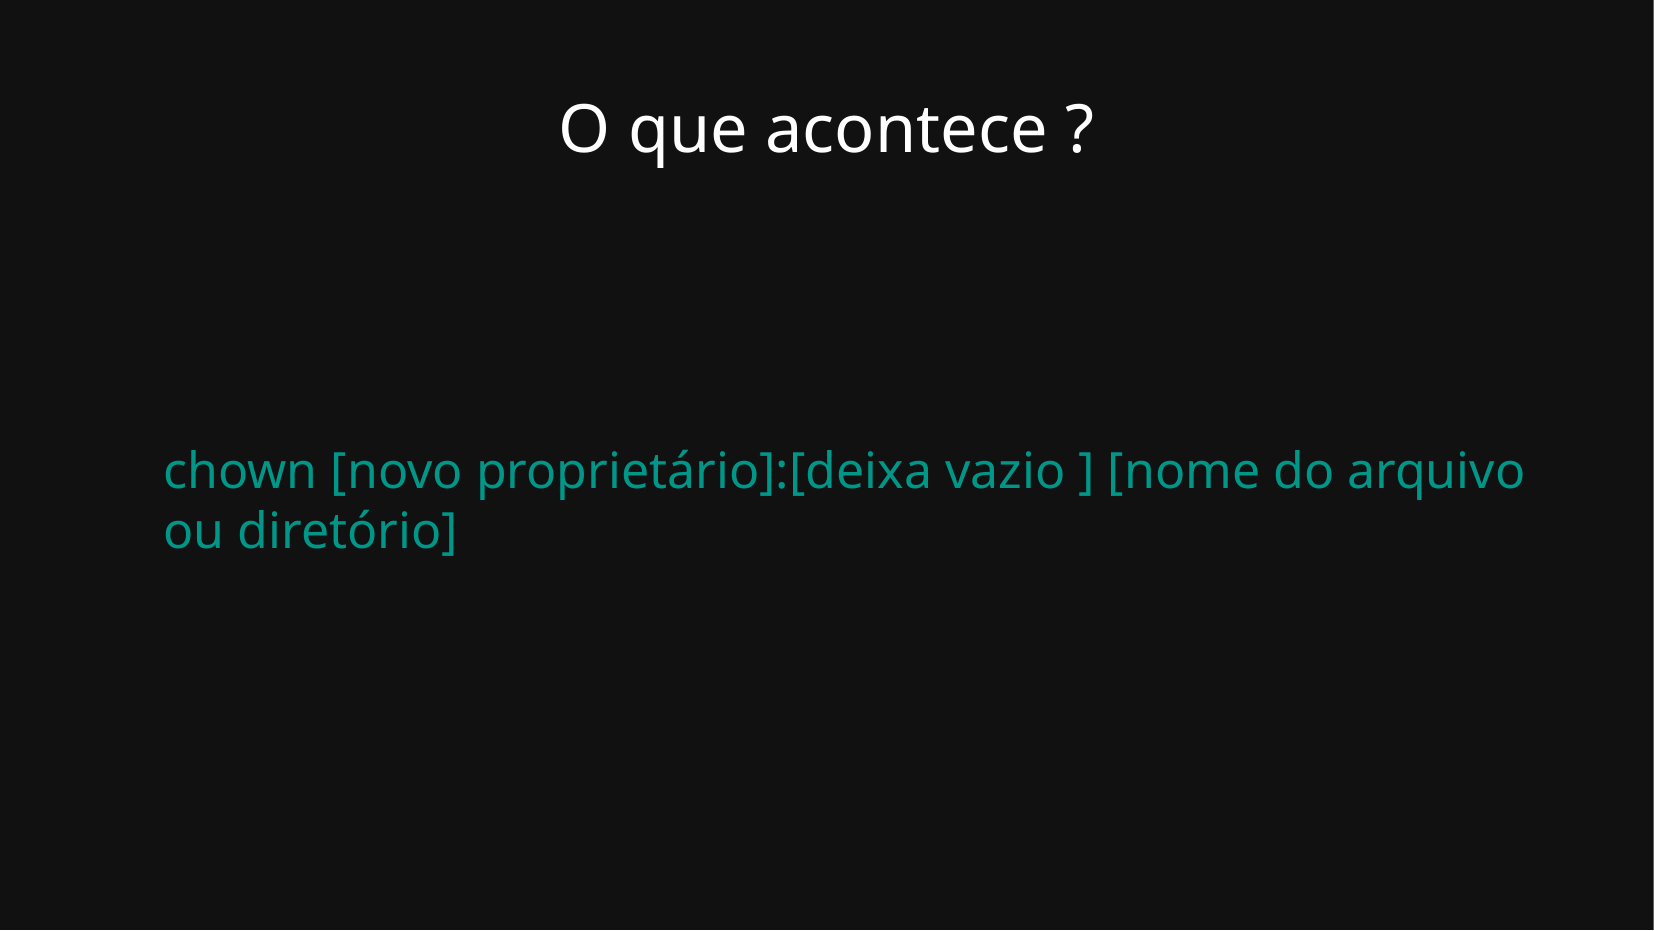

O que acontece ?
chown [novo proprietário]:[deixa vazio ] [nome do arquivo ou diretório]